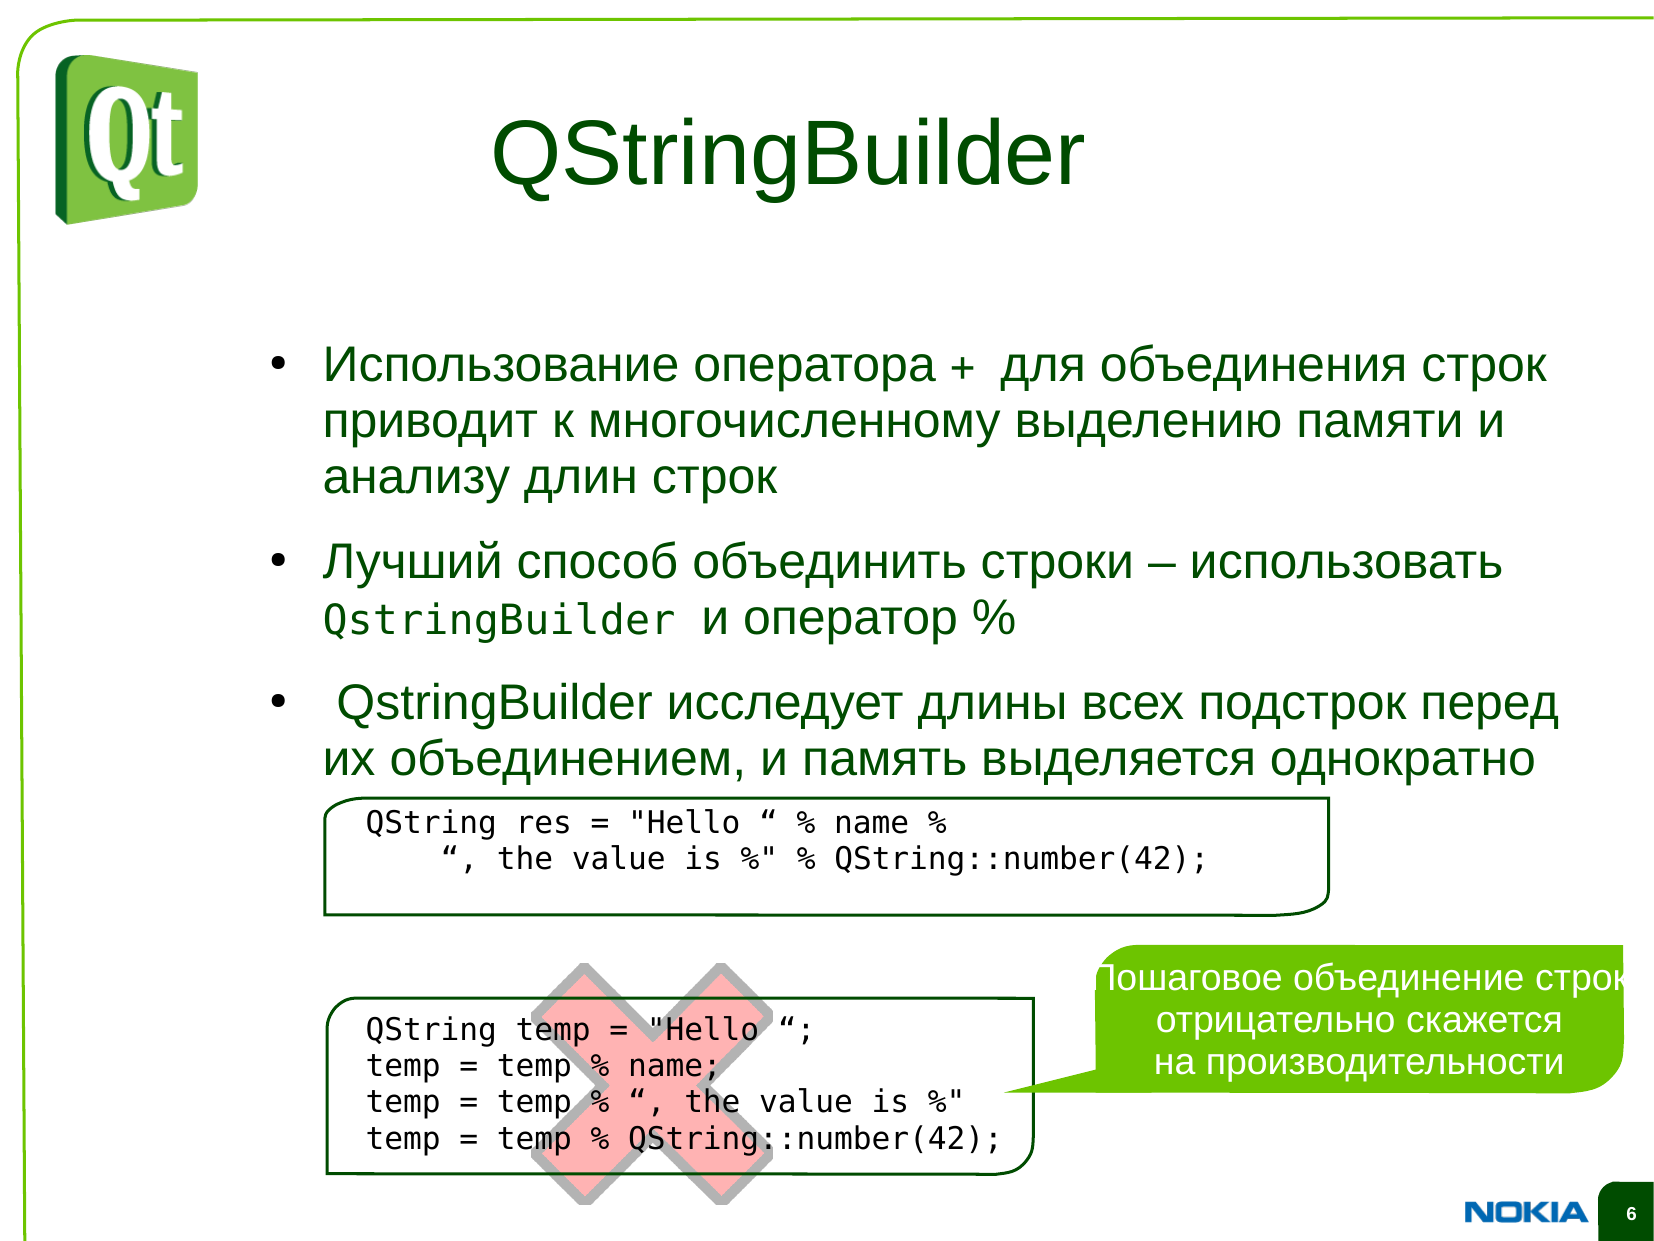

# QStringBuilder
Использование оператора + для объединения строк приводит к многочисленному выделению памяти и анализу длин строк
Лучший способ объединить строки – использовать QstringBuilder и оператор %
 QstringBuilder исследует длины всех подстрок перед их объединением, и память выделяется однократно
QString res = "Hello “ % name %
 “, the value is %" % QString::number(42);
 Пошаговое объединение строк
отрицательно скажется
на производительности
QString temp = "Hello “;
temp = temp % name;
temp = temp % “, the value is %"
temp = temp % QString::number(42);